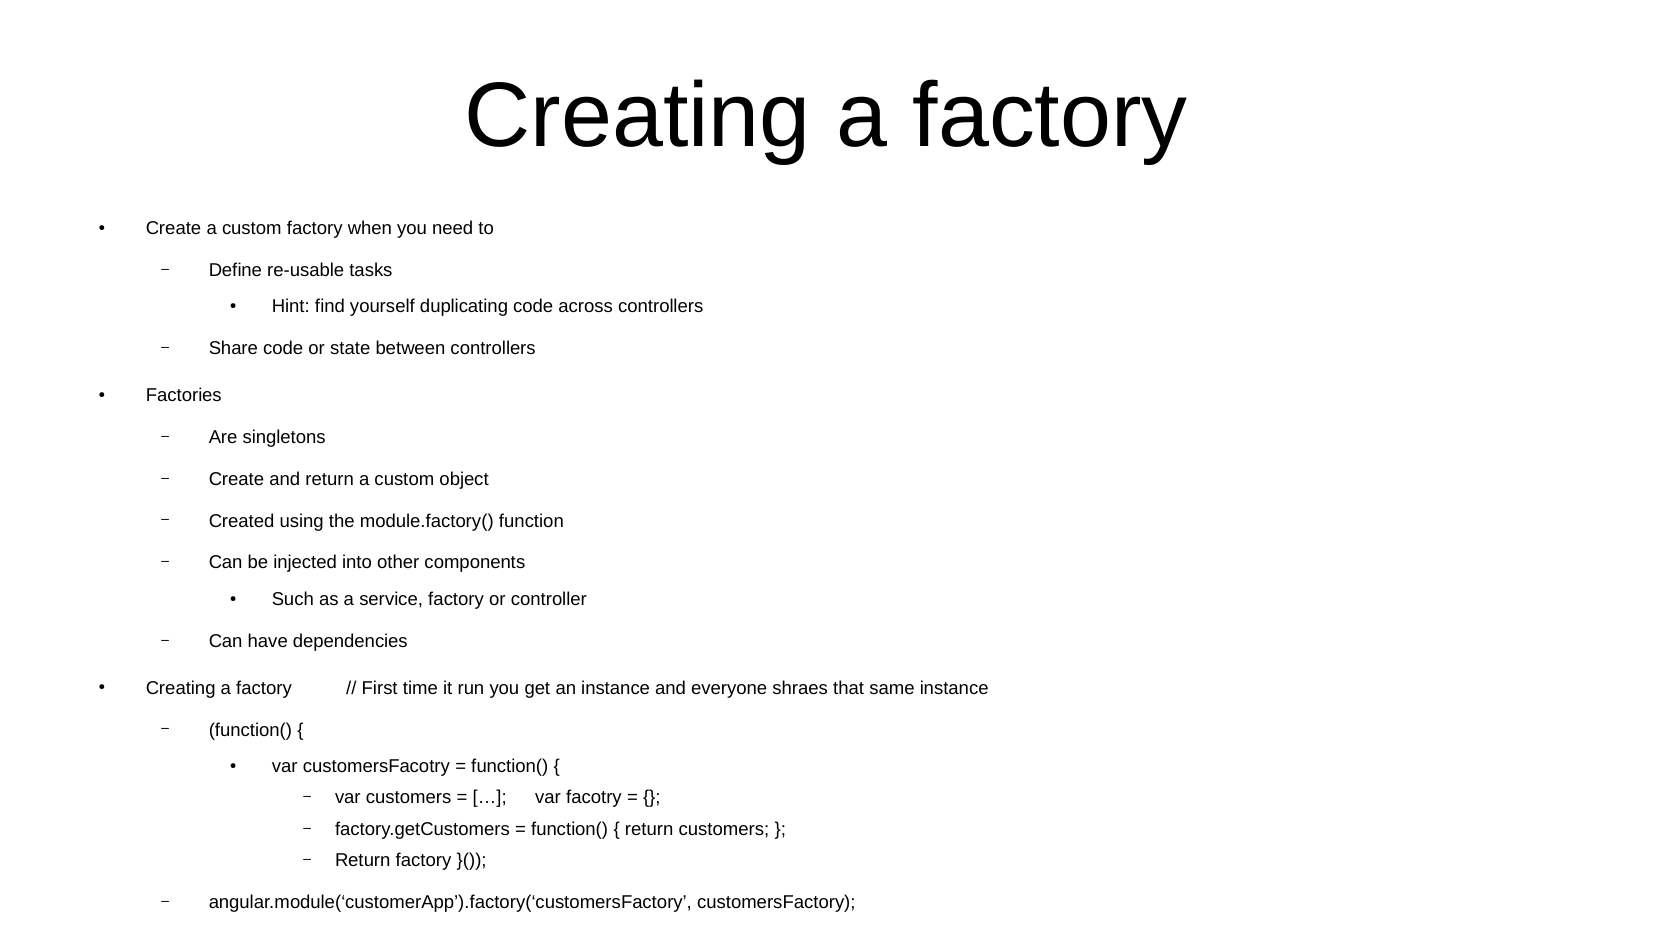

# Creating a factory
Create a custom factory when you need to
Define re-usable tasks
Hint: find yourself duplicating code across controllers
Share code or state between controllers
Factories
Are singletons
Create and return a custom object
Created using the module.factory() function
Can be injected into other components
Such as a service, factory or controller
Can have dependencies
Creating a factory			// First time it run you get an instance and everyone shraes that same instance
(function() {
var customersFacotry = function() {
var customers = […];	var facotry = {};
factory.getCustomers = function() { return customers; };
Return factory }());
angular.module(‘customerApp’).factory(‘customersFactory’, customersFactory);